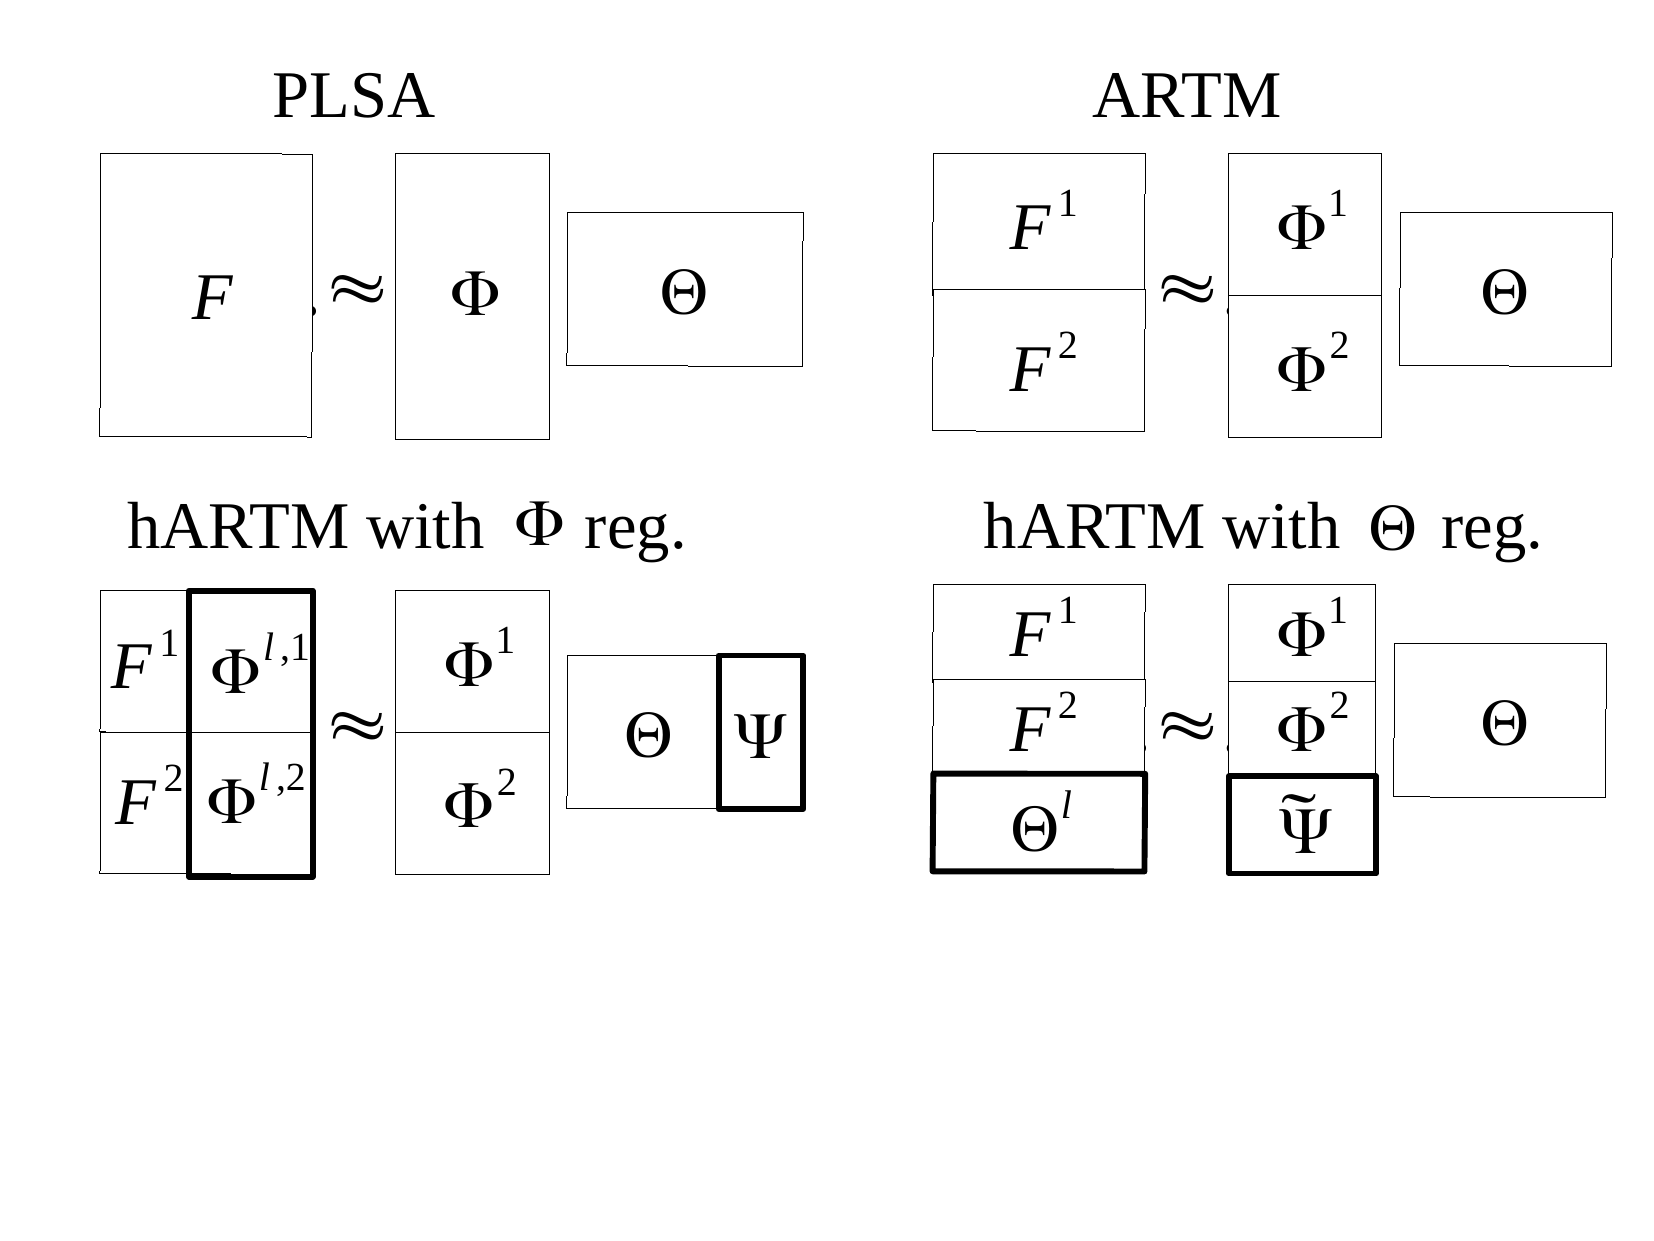

PLSA
ARTM
hARTM with reg.
hARTM with reg.